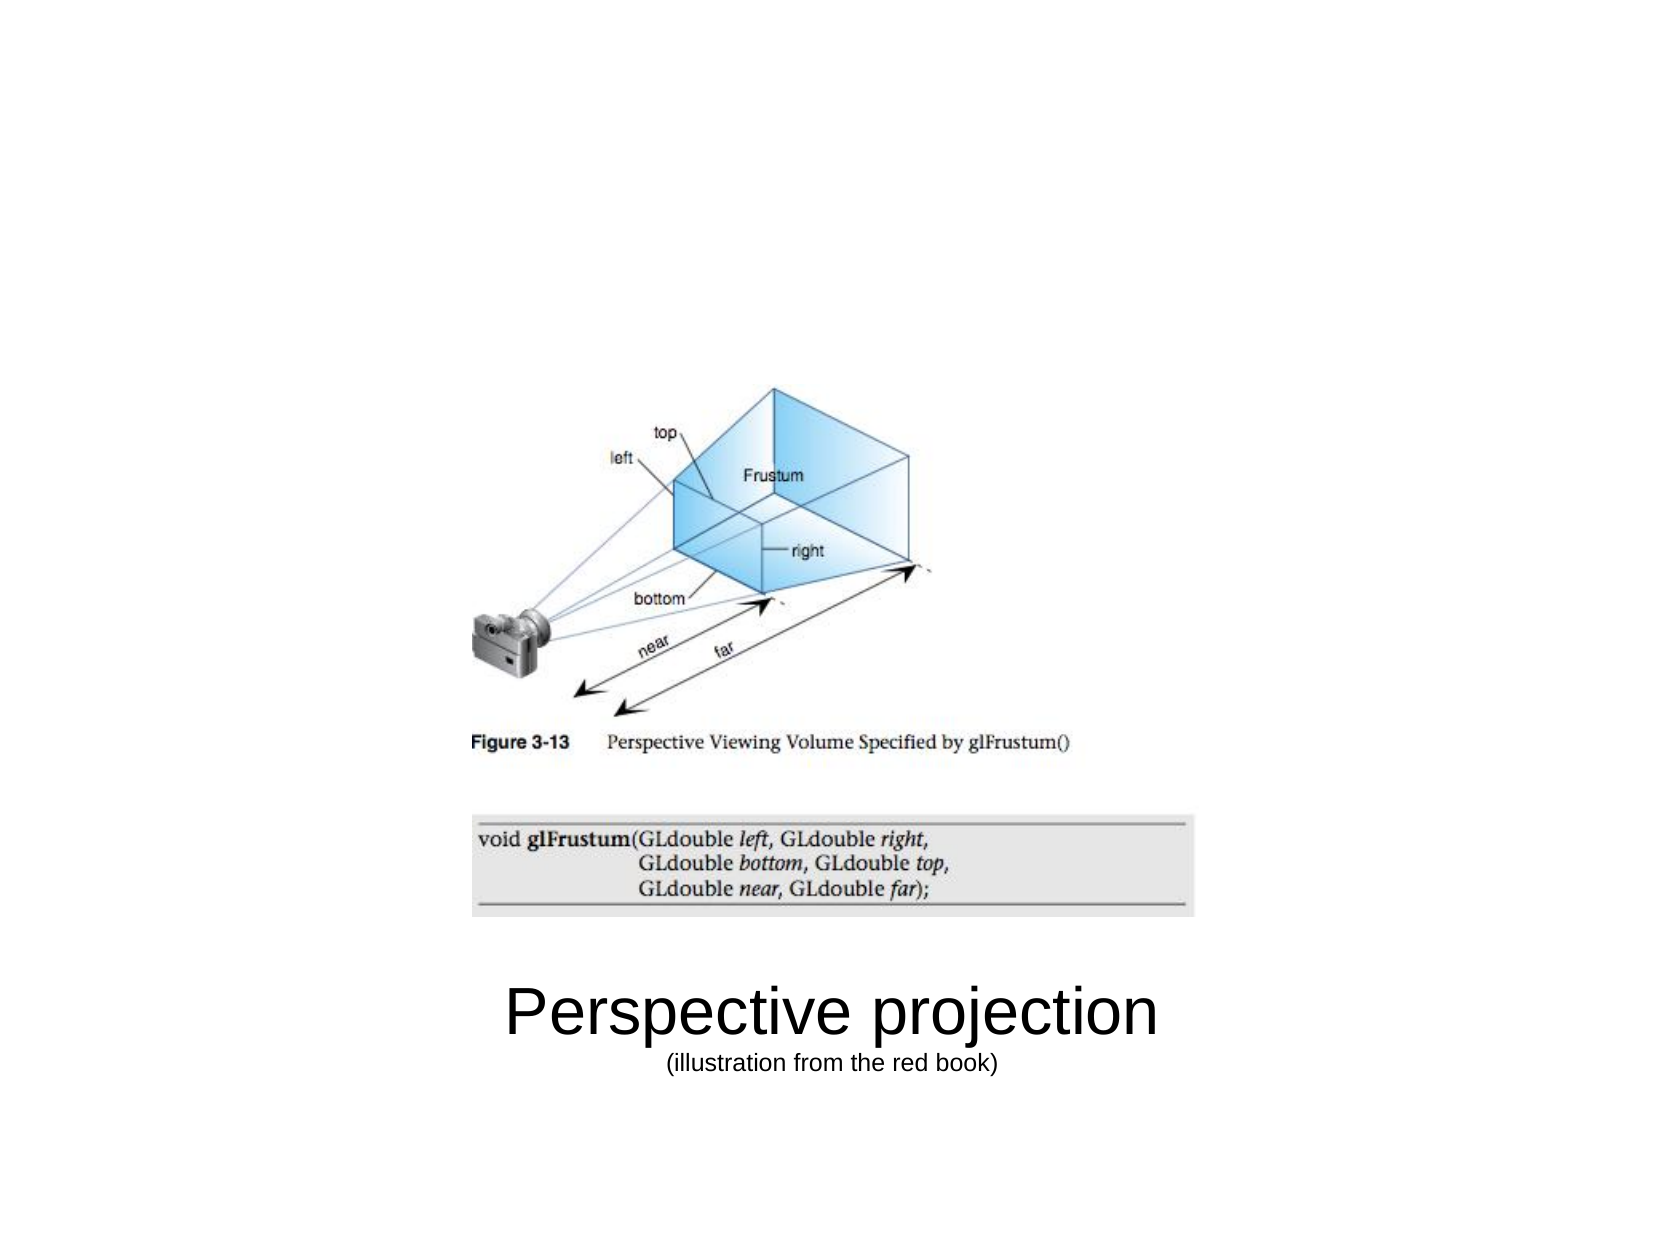

# Perspective projection
(illustration from the red book)